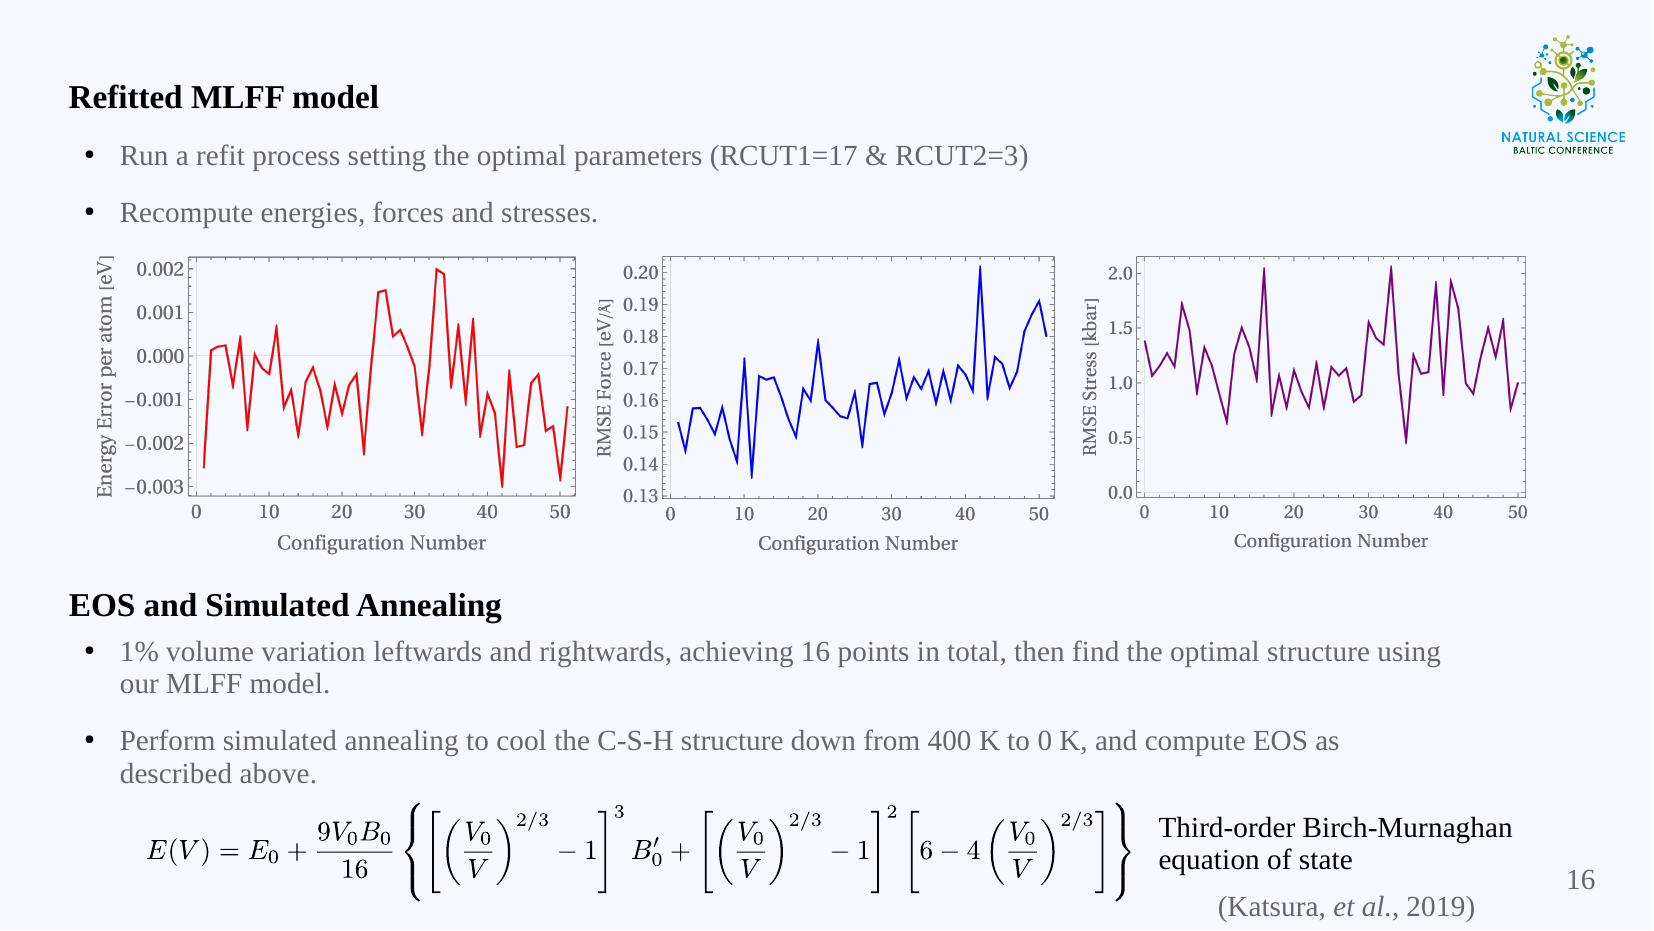

Refitted MLFF model
Run a refit process setting the optimal parameters (RCUT1=17 & RCUT2=3)
Recompute energies, forces and stresses.
EOS and Simulated Annealing
1% volume variation leftwards and rightwards, achieving 16 points in total, then find the optimal structure using our MLFF model.
Perform simulated annealing to cool the C-S-H structure down from 400 K to 0 K, and compute EOS as described above.
Third-order Birch-Murnaghan equation of state
(Katsura, et al., 2019)